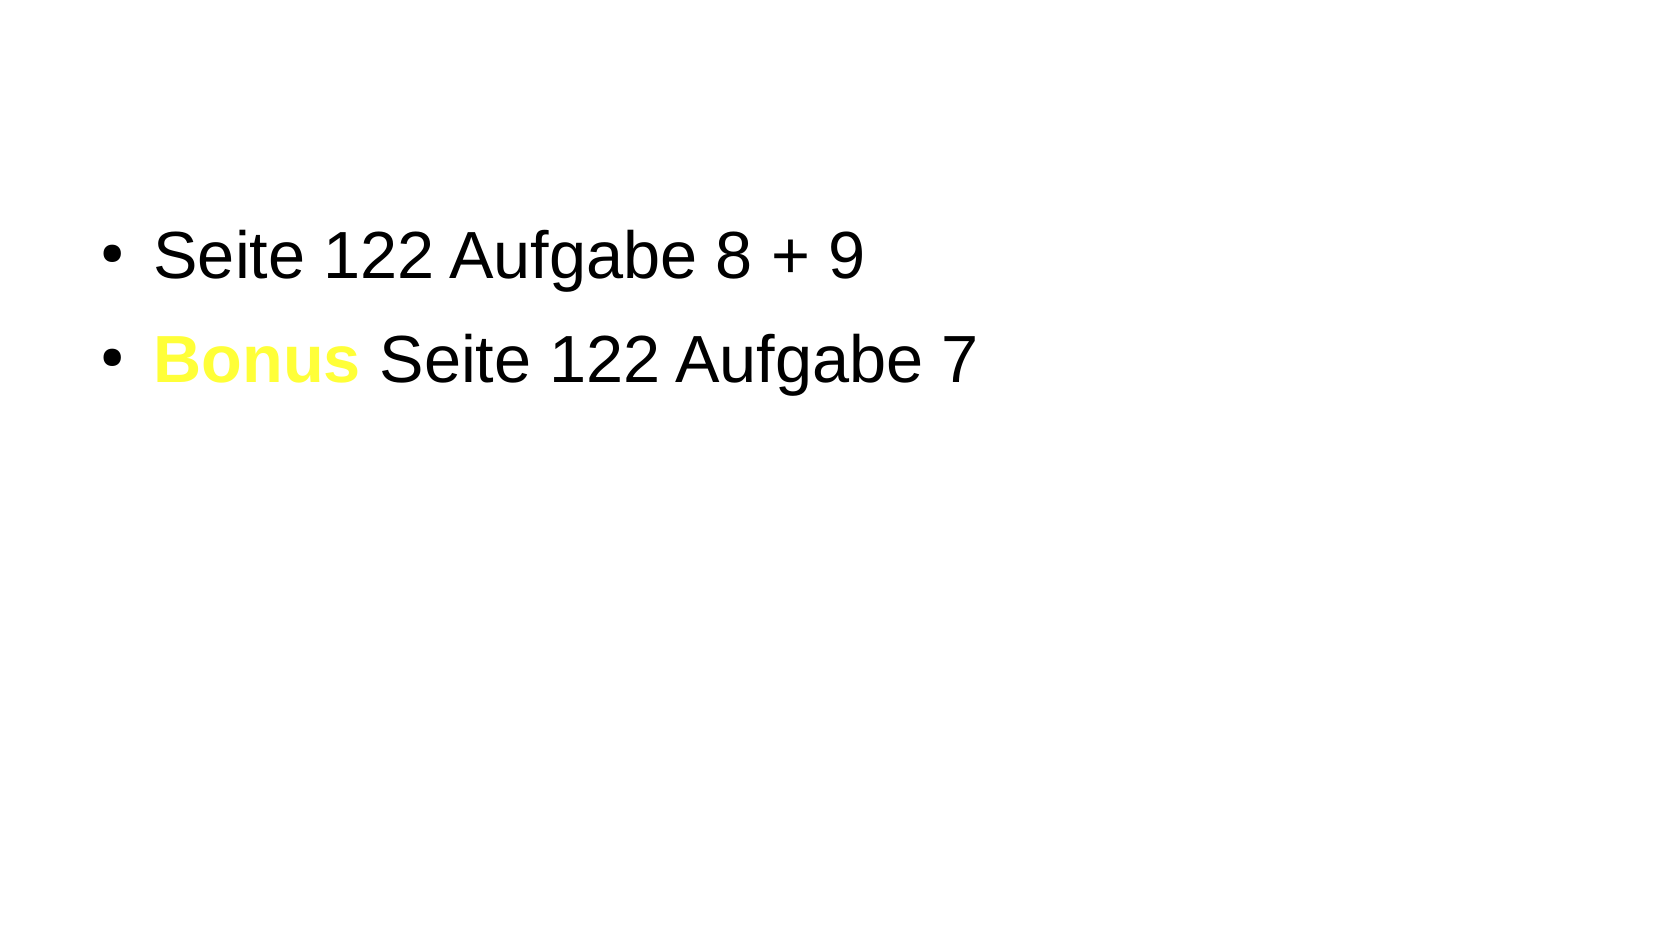

#
Seite 122 Aufgabe 8 + 9
Bonus Seite 122 Aufgabe 7